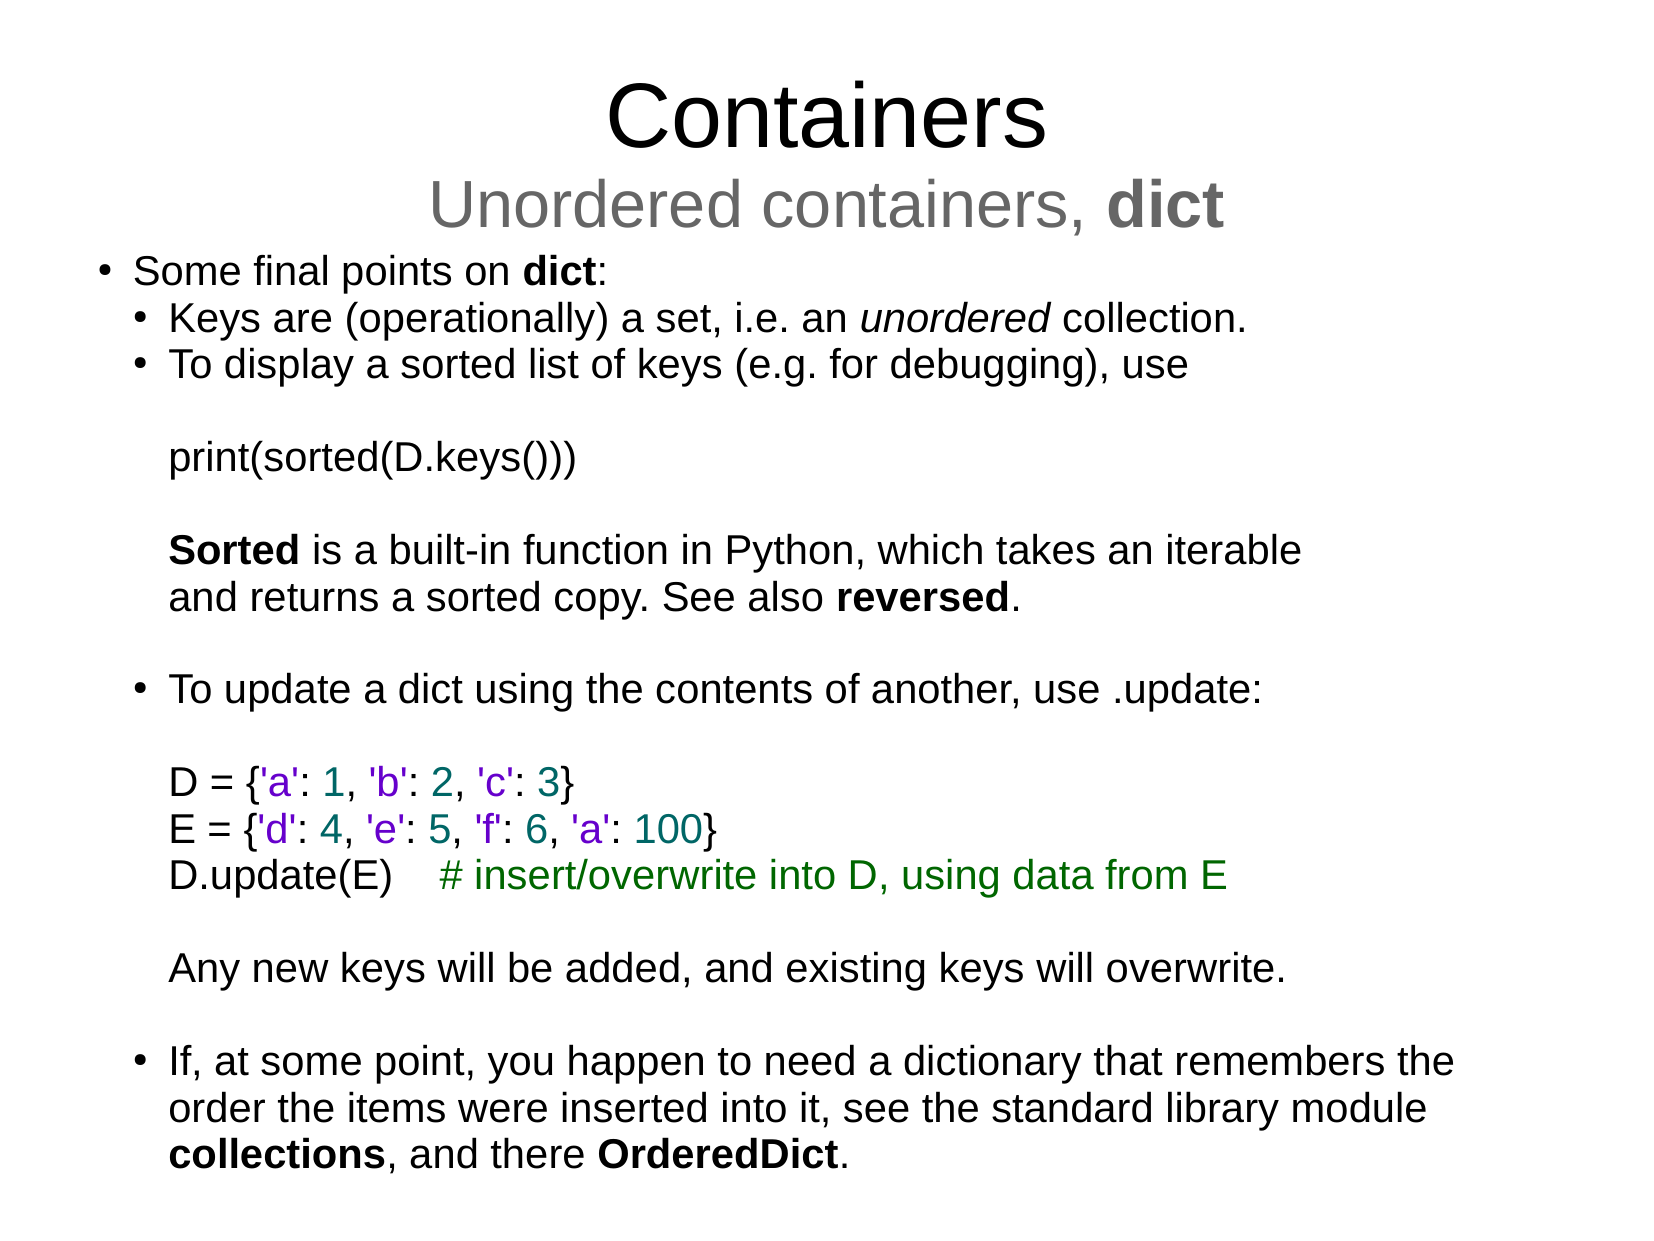

# Containers Unordered containers, dict
Some final points on dict:
Keys are (operationally) a set, i.e. an unordered collection.
To display a sorted list of keys (e.g. for debugging), use
print(sorted(D.keys()))
Sorted is a built-in function in Python, which takes an iterable
and returns a sorted copy. See also reversed.
To update a dict using the contents of another, use .update:
D = {'a': 1, 'b': 2, 'c': 3}
E = {'d': 4, 'e': 5, 'f': 6, 'a': 100}
D.update(E) # insert/overwrite into D, using data from E
Any new keys will be added, and existing keys will overwrite.
If, at some point, you happen to need a dictionary that remembers the order the items were inserted into it, see the standard library module collections, and there OrderedDict.